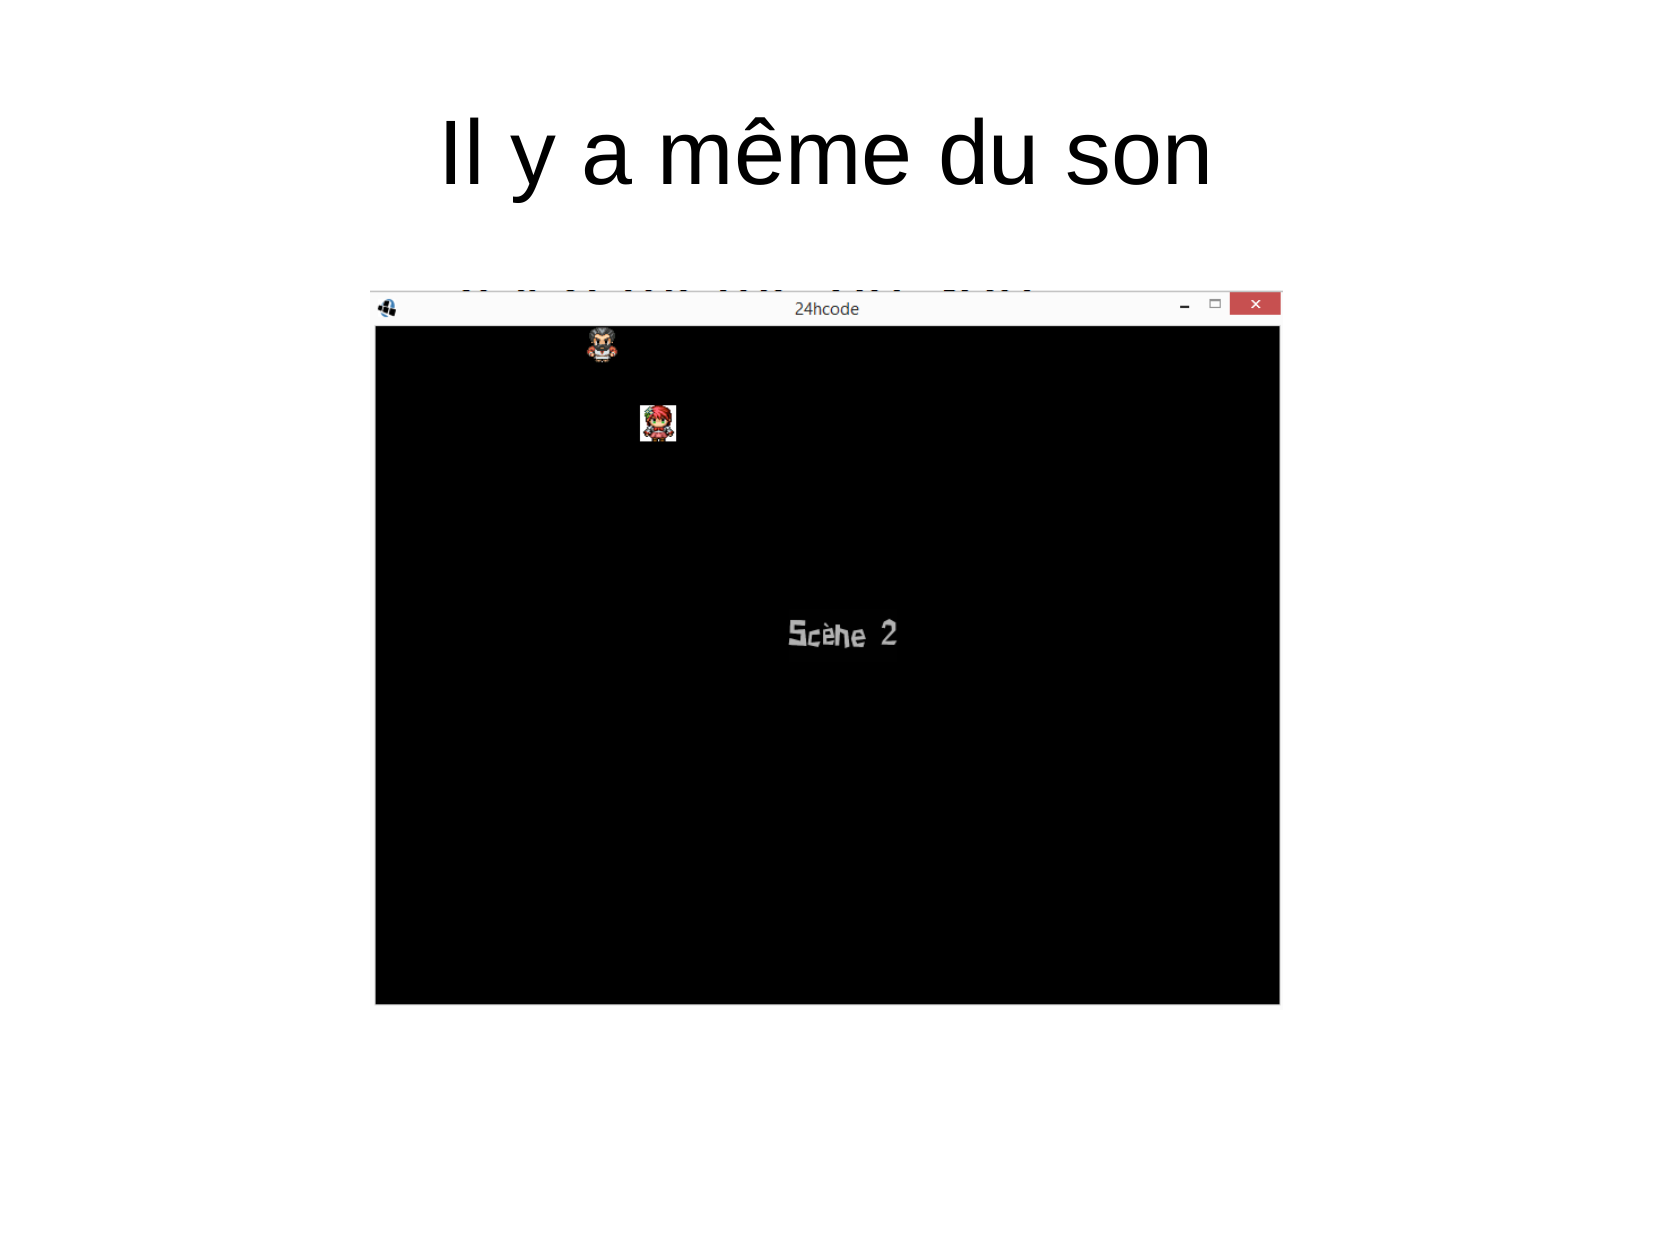

# Il y a même du son